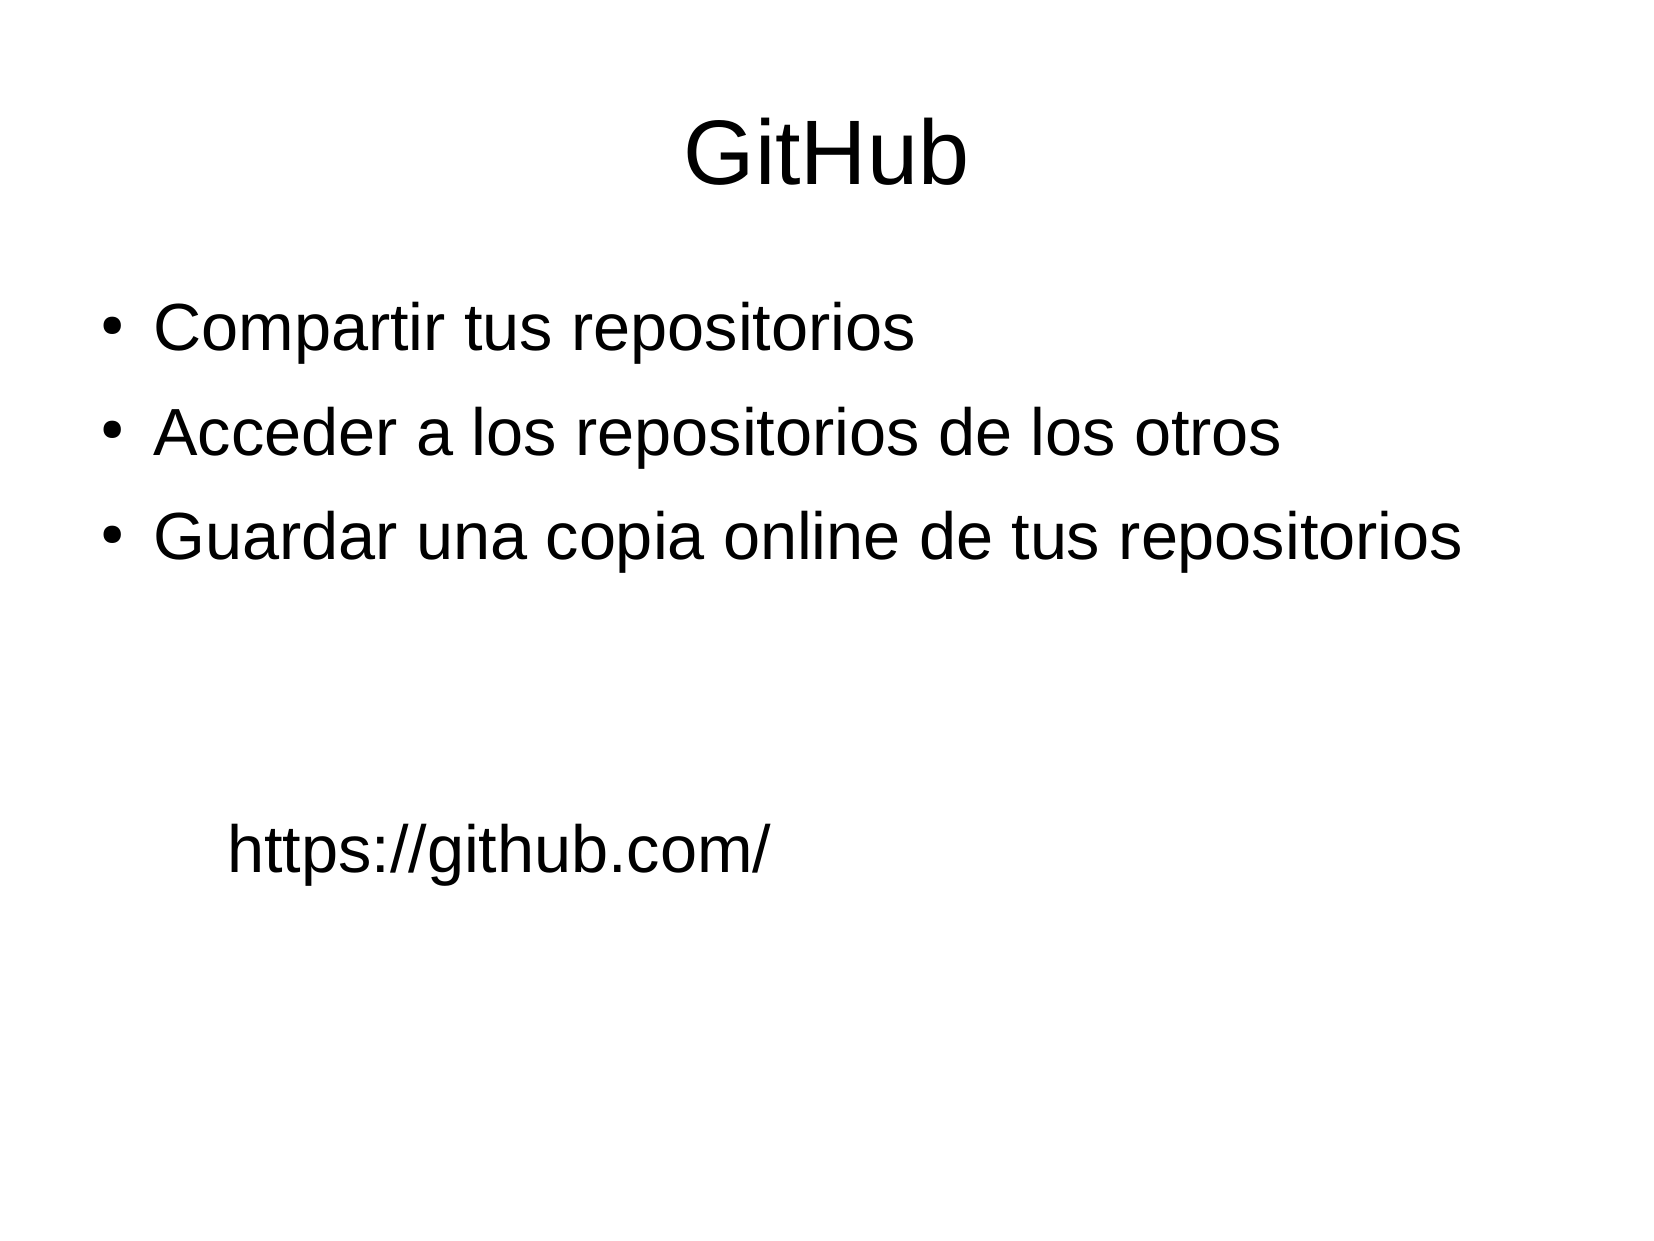

# GitHub
Compartir tus repositorios
Acceder a los repositorios de los otros
Guardar una copia online de tus repositorios
 https://github.com/